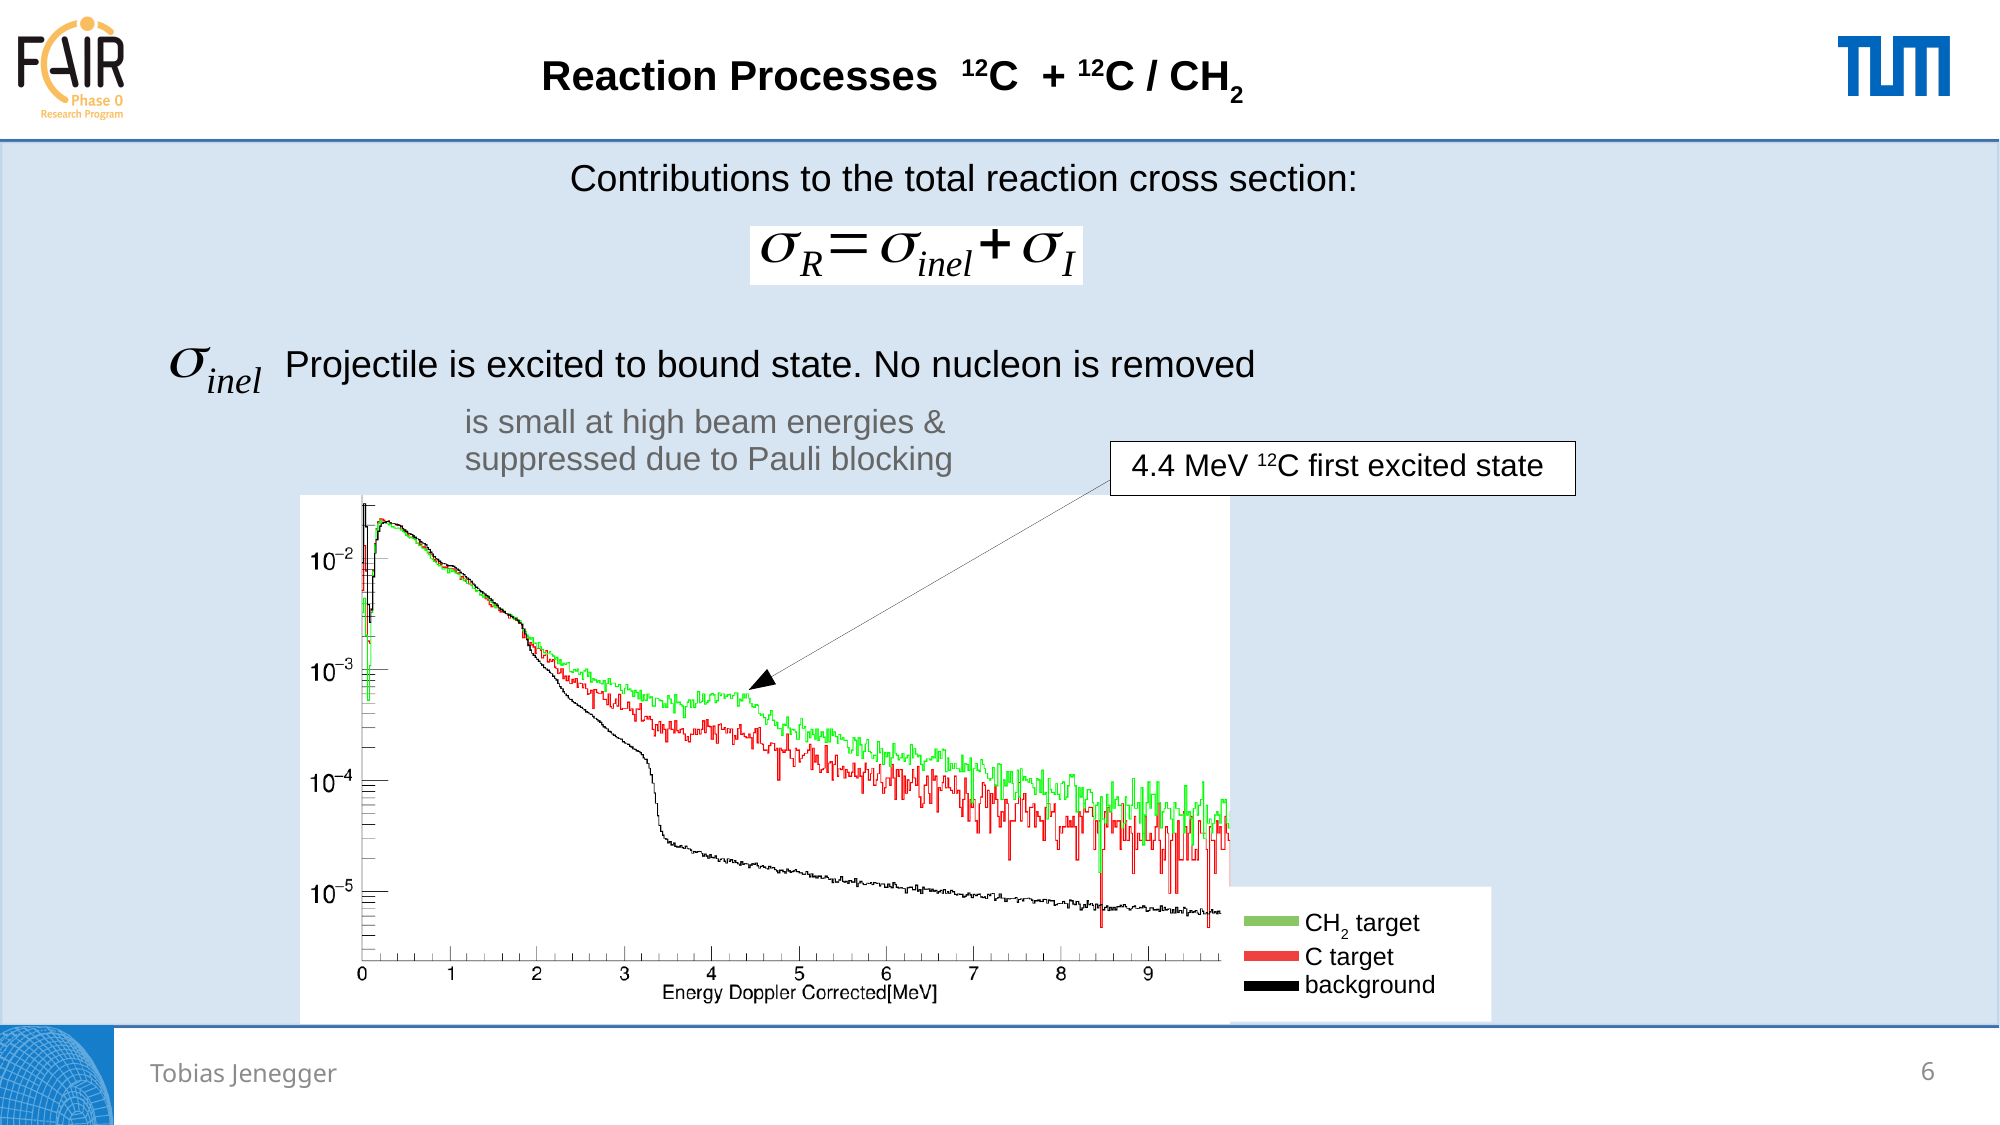

Reaction Processes 12C + 12C / CH2
Contributions to the total reaction cross section:
Projectile is excited to bound state. No nucleon is removed
is small at high beam energies & suppressed due to Pauli blocking
4.4 MeV 12C first excited state
- CH2 target
- C target
- background
6